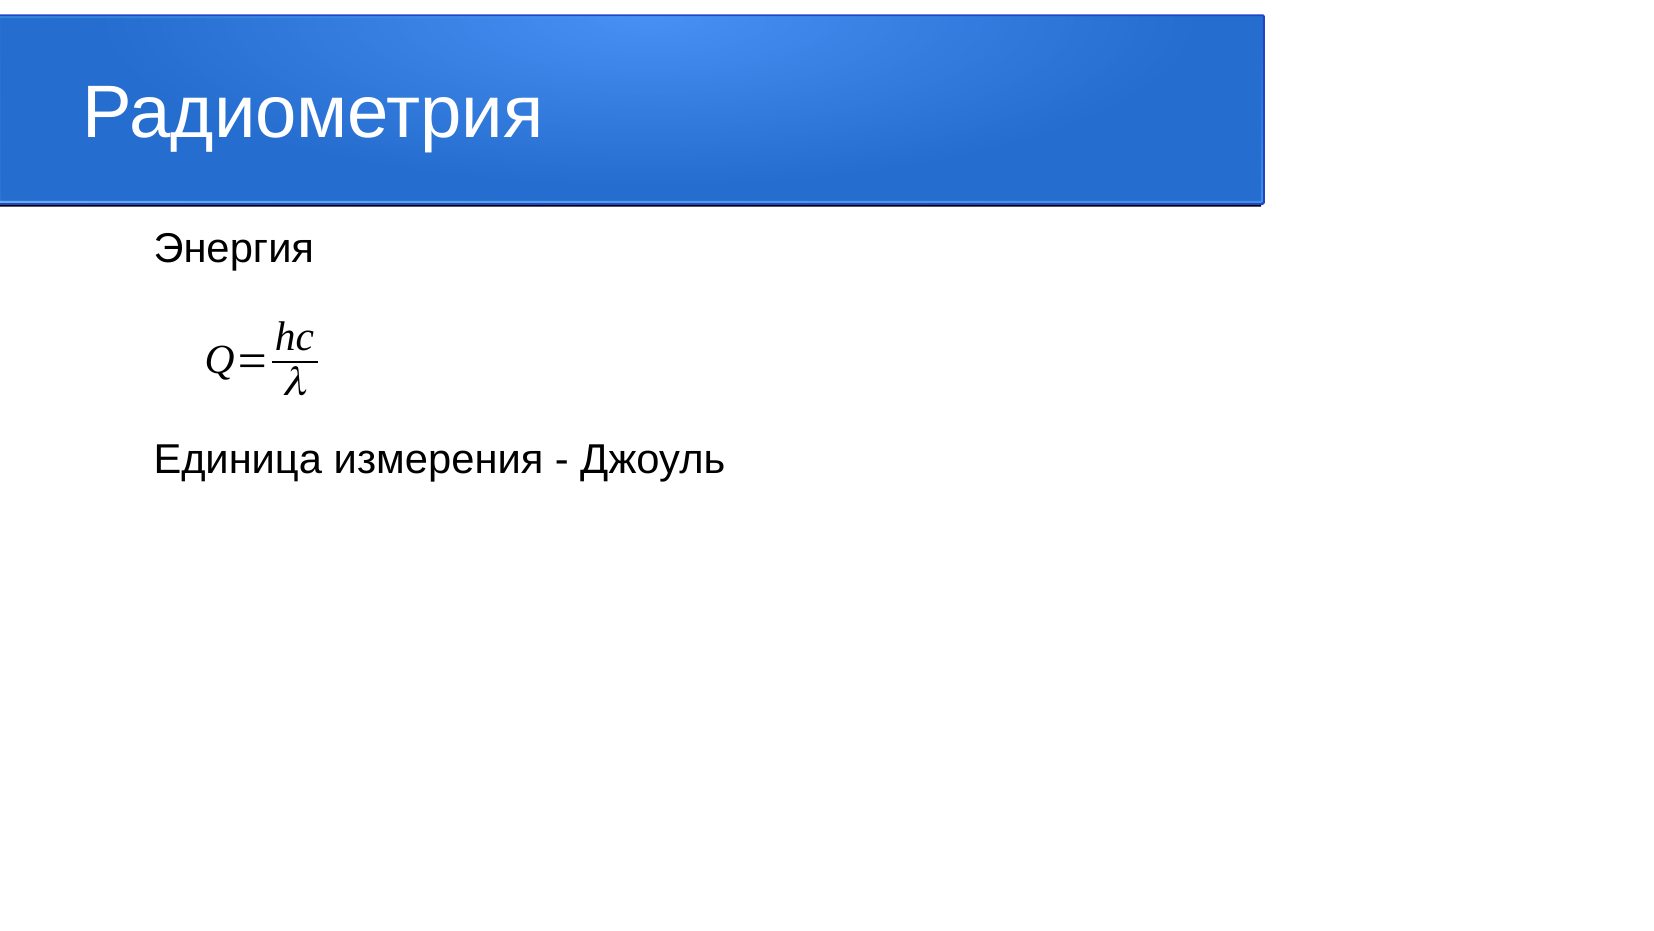

# Радиометрия
Энергия
Единица измерения - Джоуль